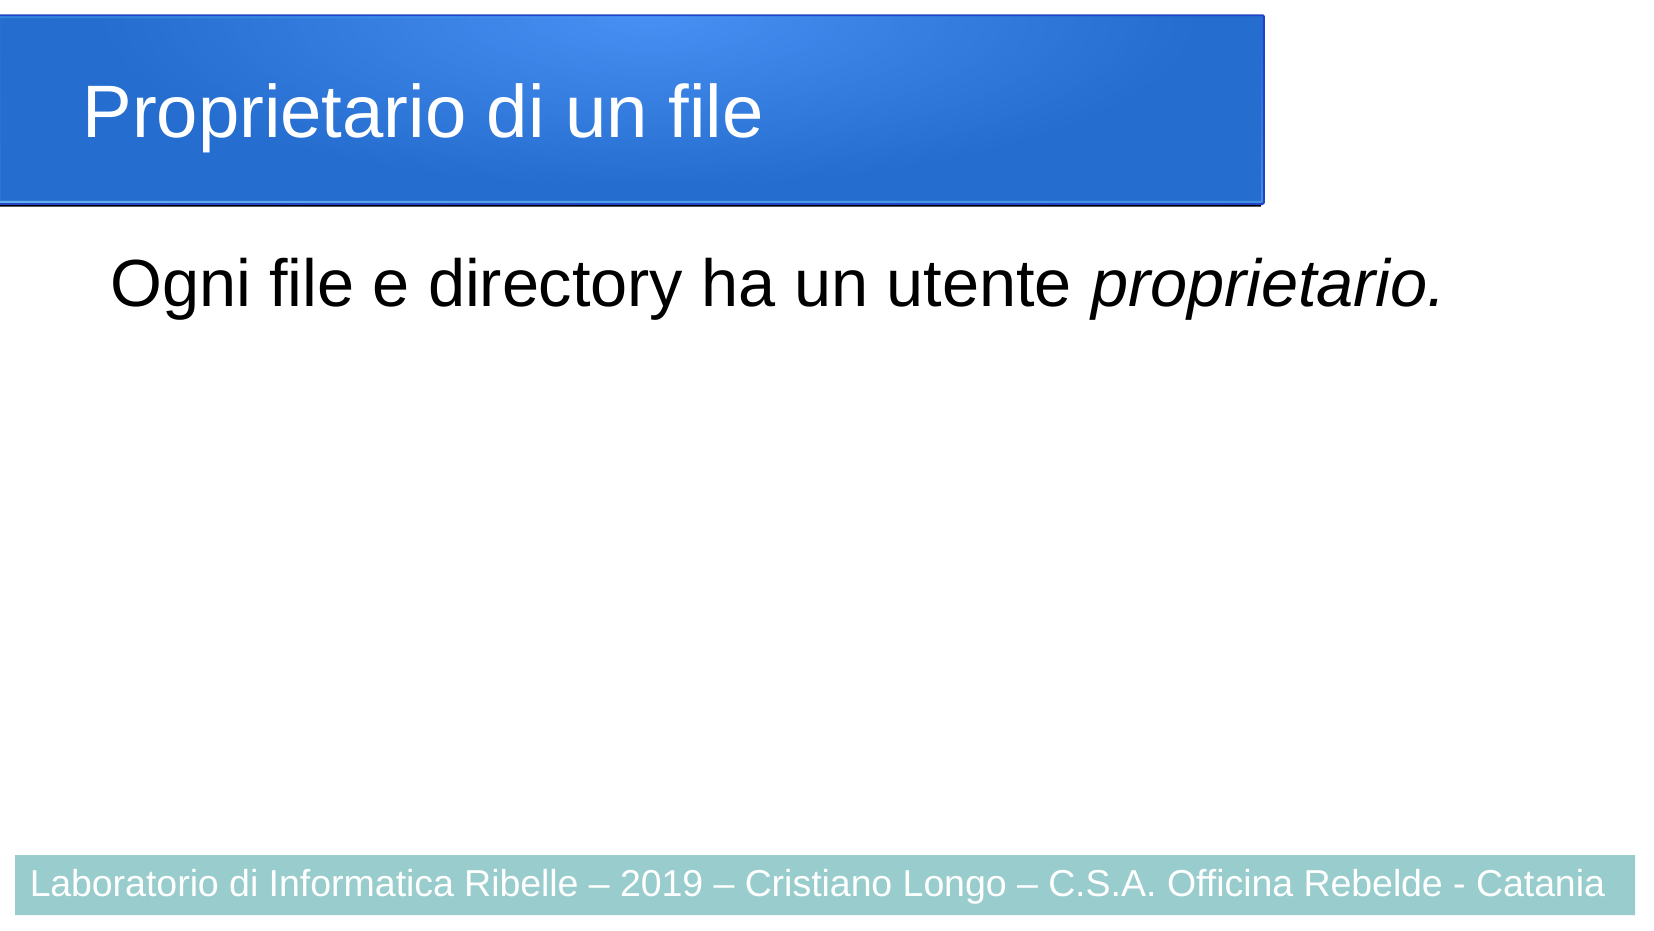

# Proprietario di un file
Ogni file e directory ha un utente proprietario.
Laboratorio di Informatica Ribelle – 2019 – Cristiano Longo – C.S.A. Officina Rebelde - Catania